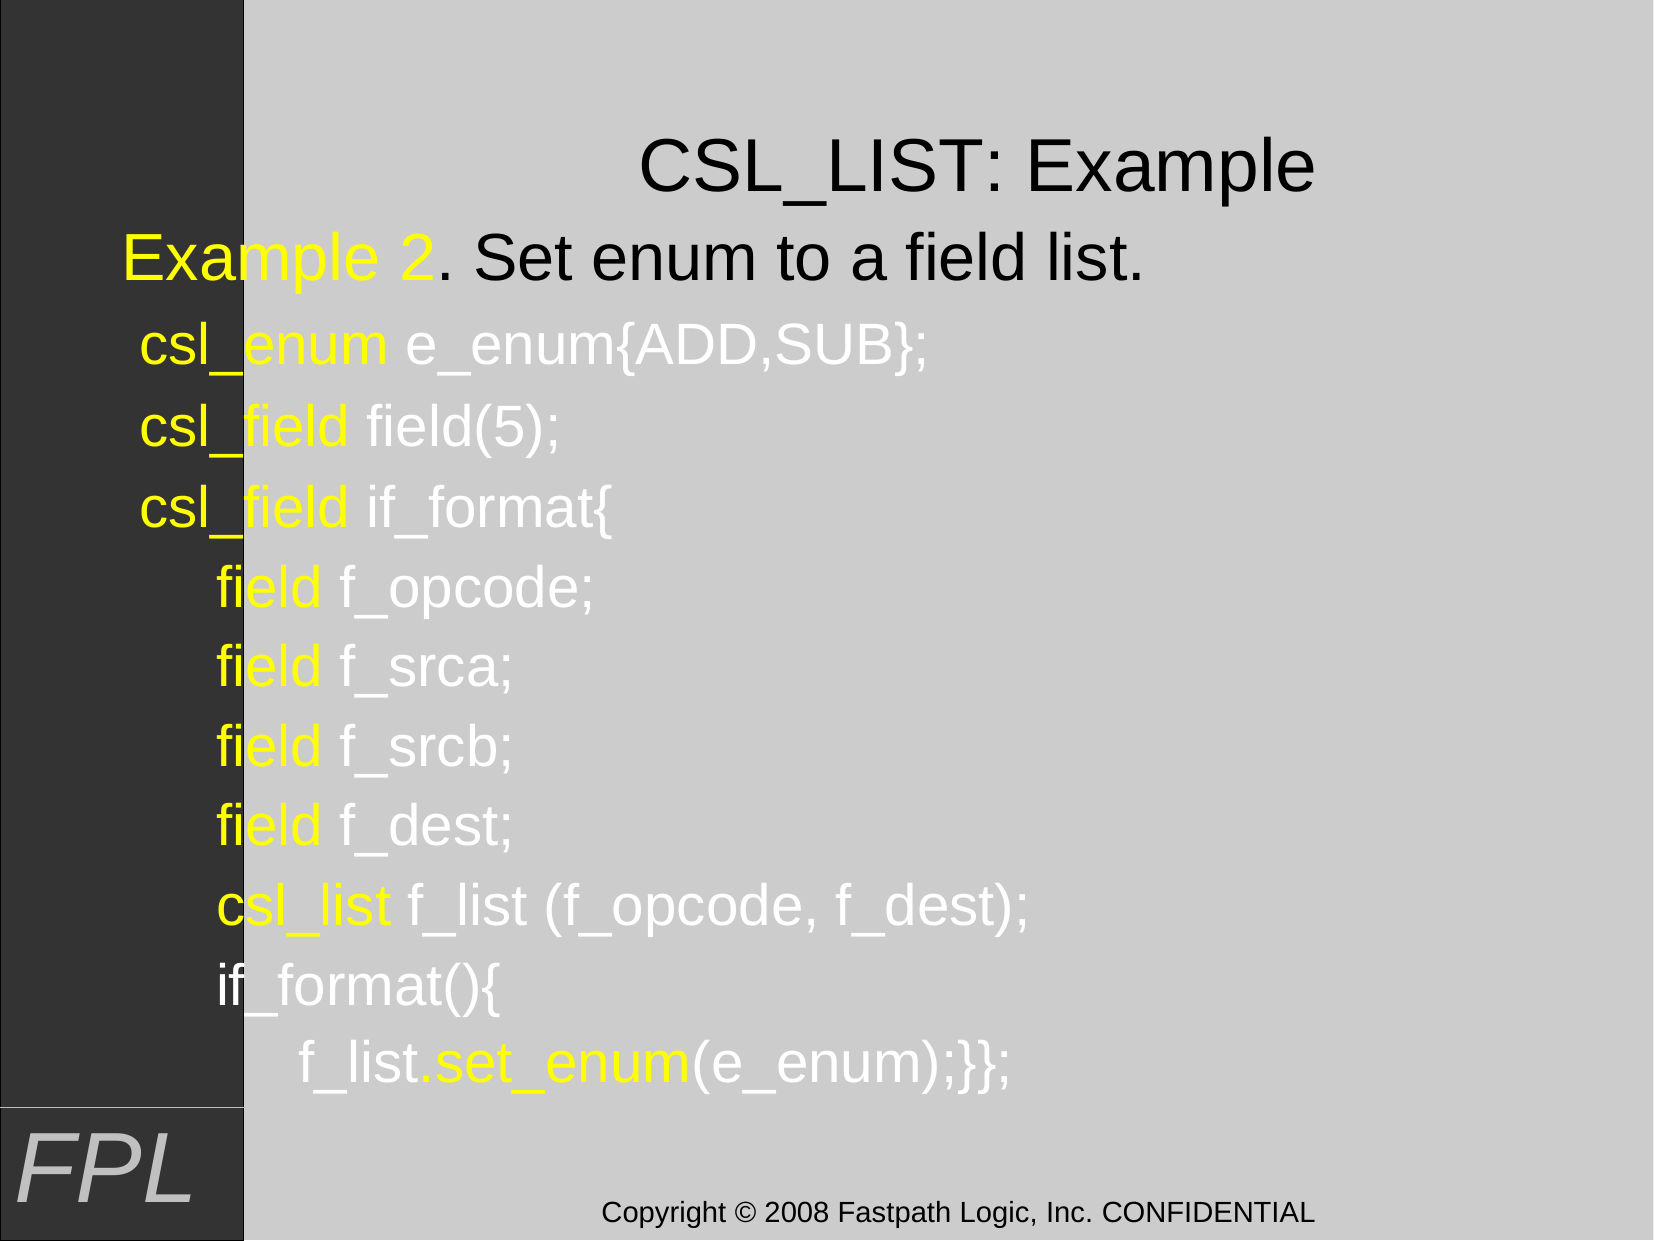

# CSL_LIST: Example
Example 2. Set enum to a field list.
csl_enum e_enum{ADD,SUB};
csl_field field(5);
csl_field if_format{
field f_opcode;
field f_srca;
field f_srcb;
field f_dest;
csl_list f_list (f_opcode, f_dest);
if_format(){
f_list.set_enum(e_enum);}};